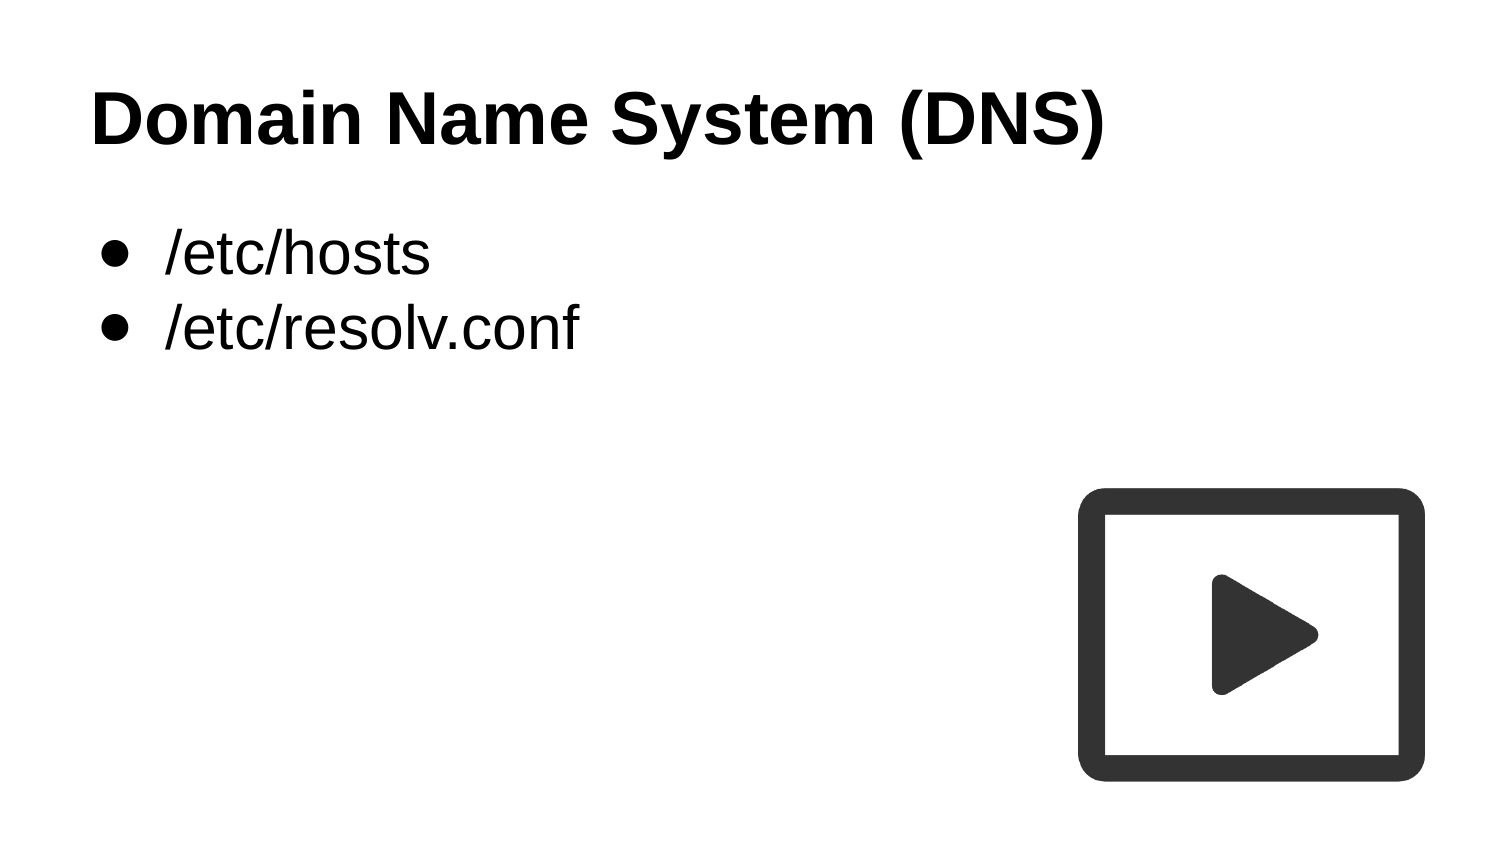

# Domain Name System (DNS)
/etc/hosts
/etc/resolv.conf